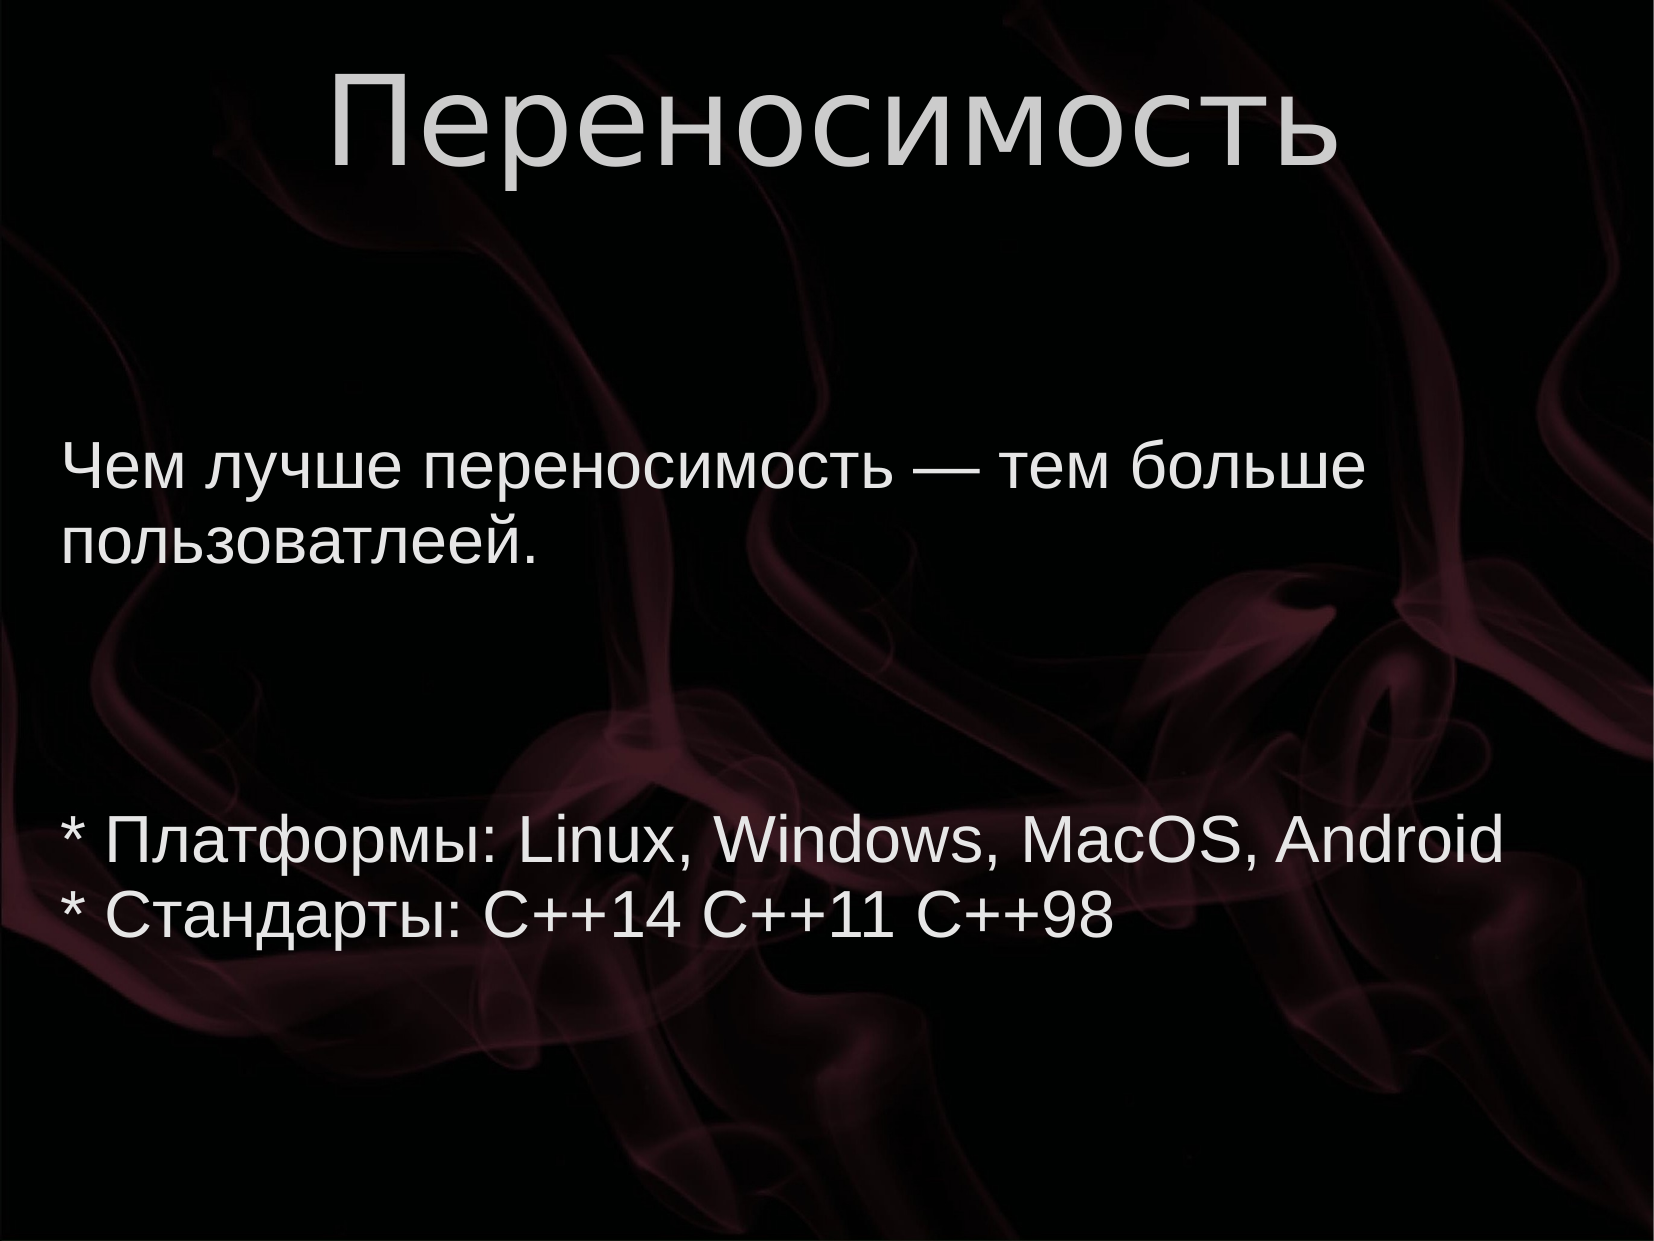

# Переносимость
Чем лучше переносимость — тем больше пользоватлеей.
* Платформы: Linux, Windows, MacOS, Android
* Стандарты: C++14 C++11 C++98